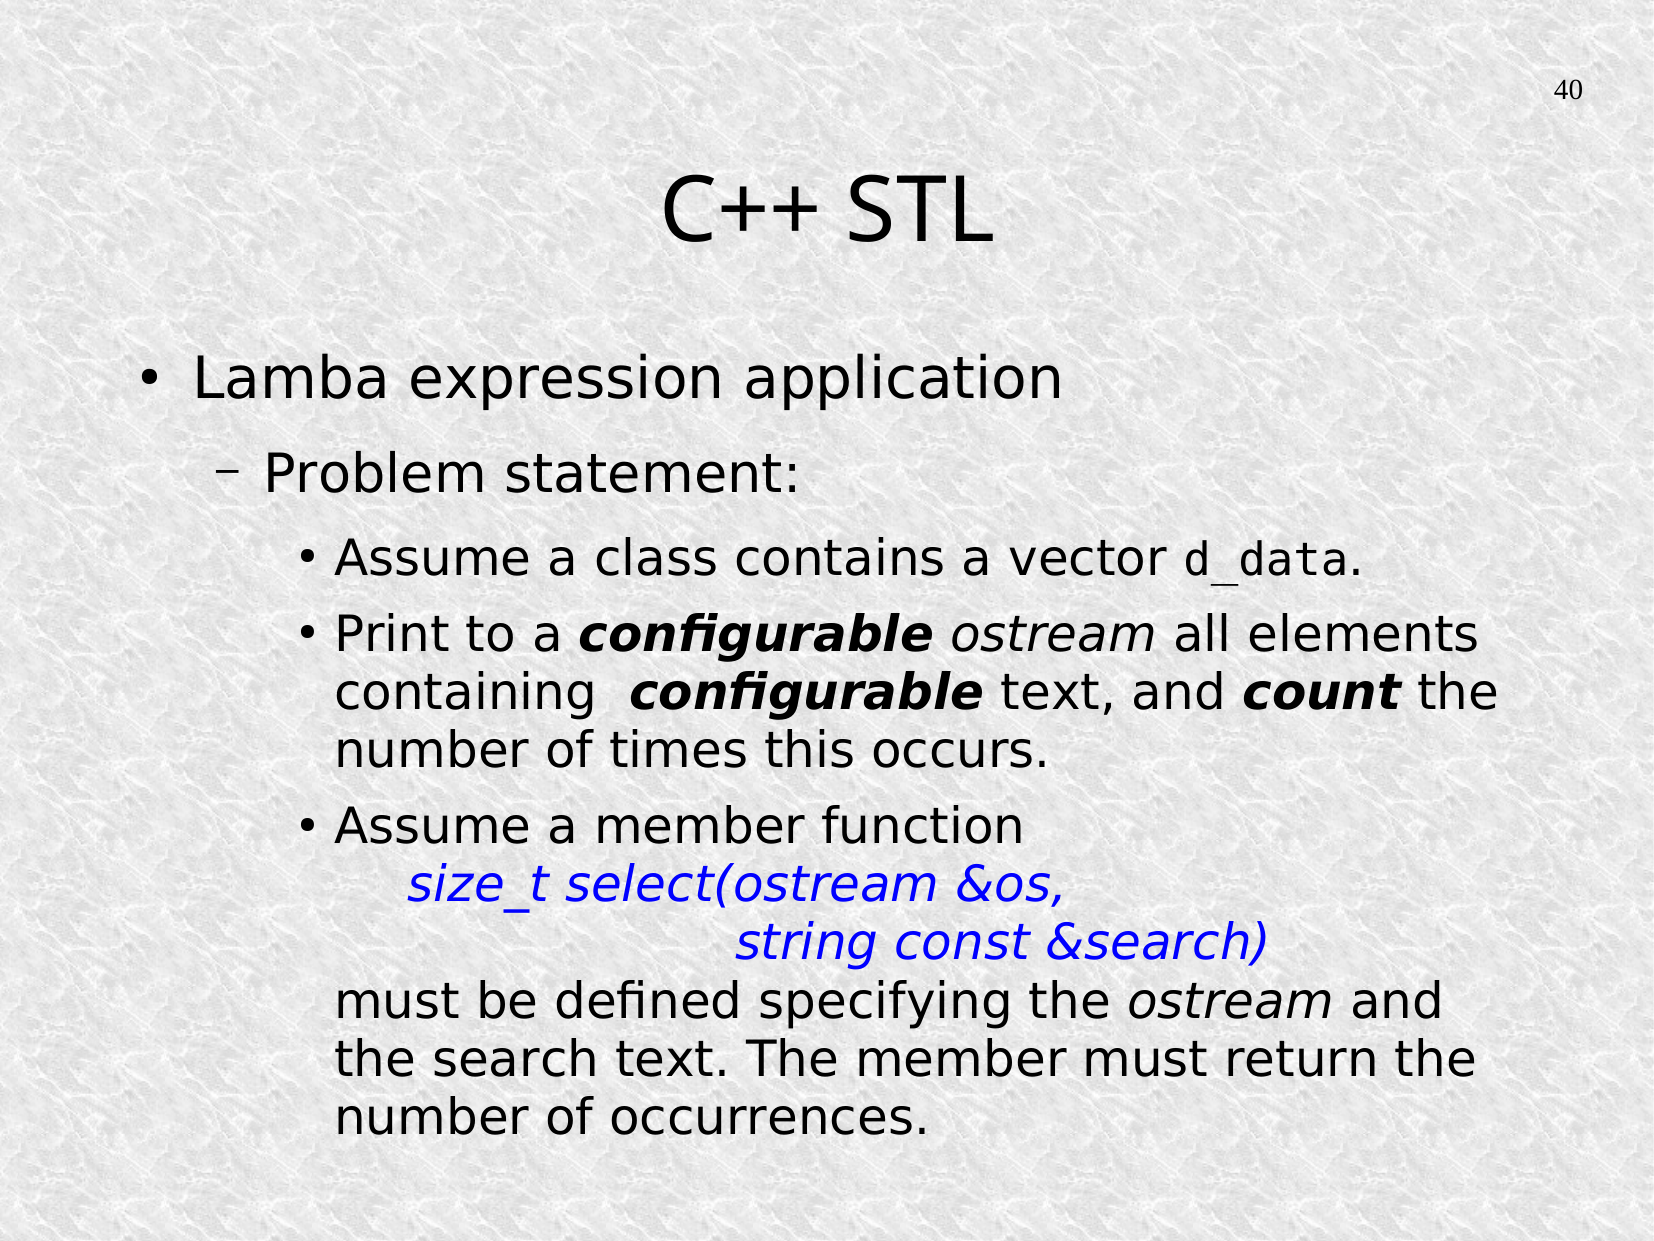

40
# C++ STL
Lamba expression application
Problem statement:
Assume a class contains a vector d_data.
Print to a configurable ostream all elements containing configurable text, and count the number of times this occurs.
Assume a member function
	size_t select(ostream &os,
					 string const &search)
must be defined specifying the ostream and the search text. The member must return the number of occurrences.